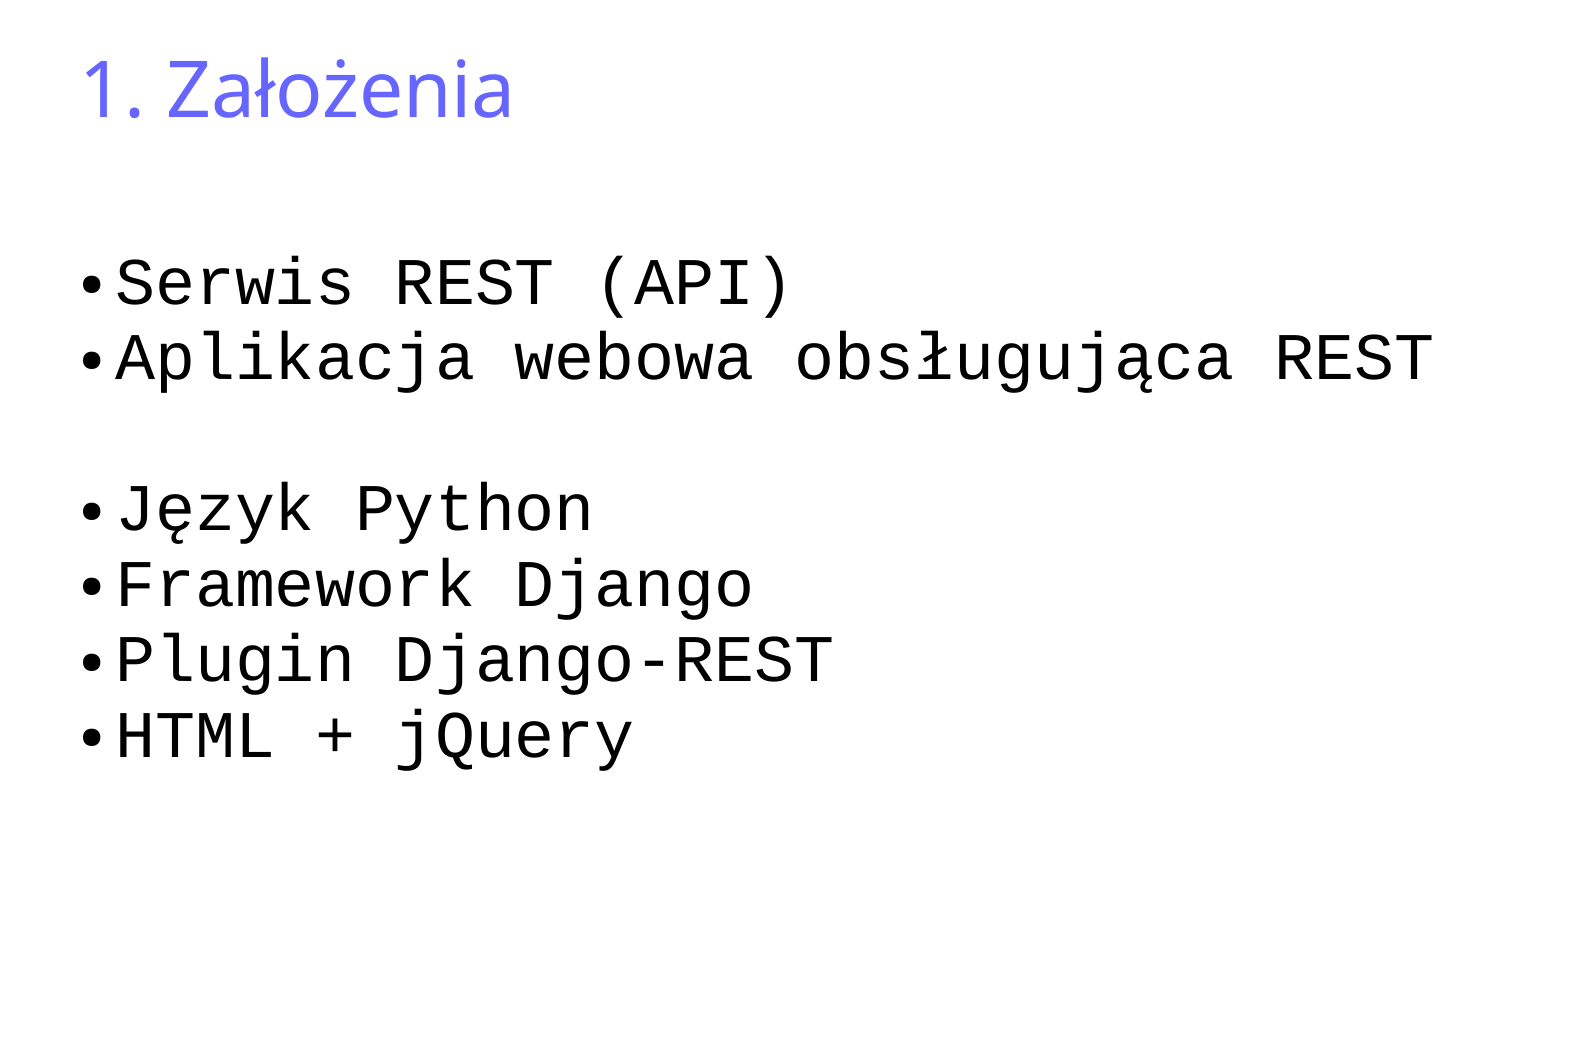

# 1. Założenia
Serwis REST (API)
Aplikacja webowa obsługująca REST
Język Python
Framework Django
Plugin Django-REST
HTML + jQuery